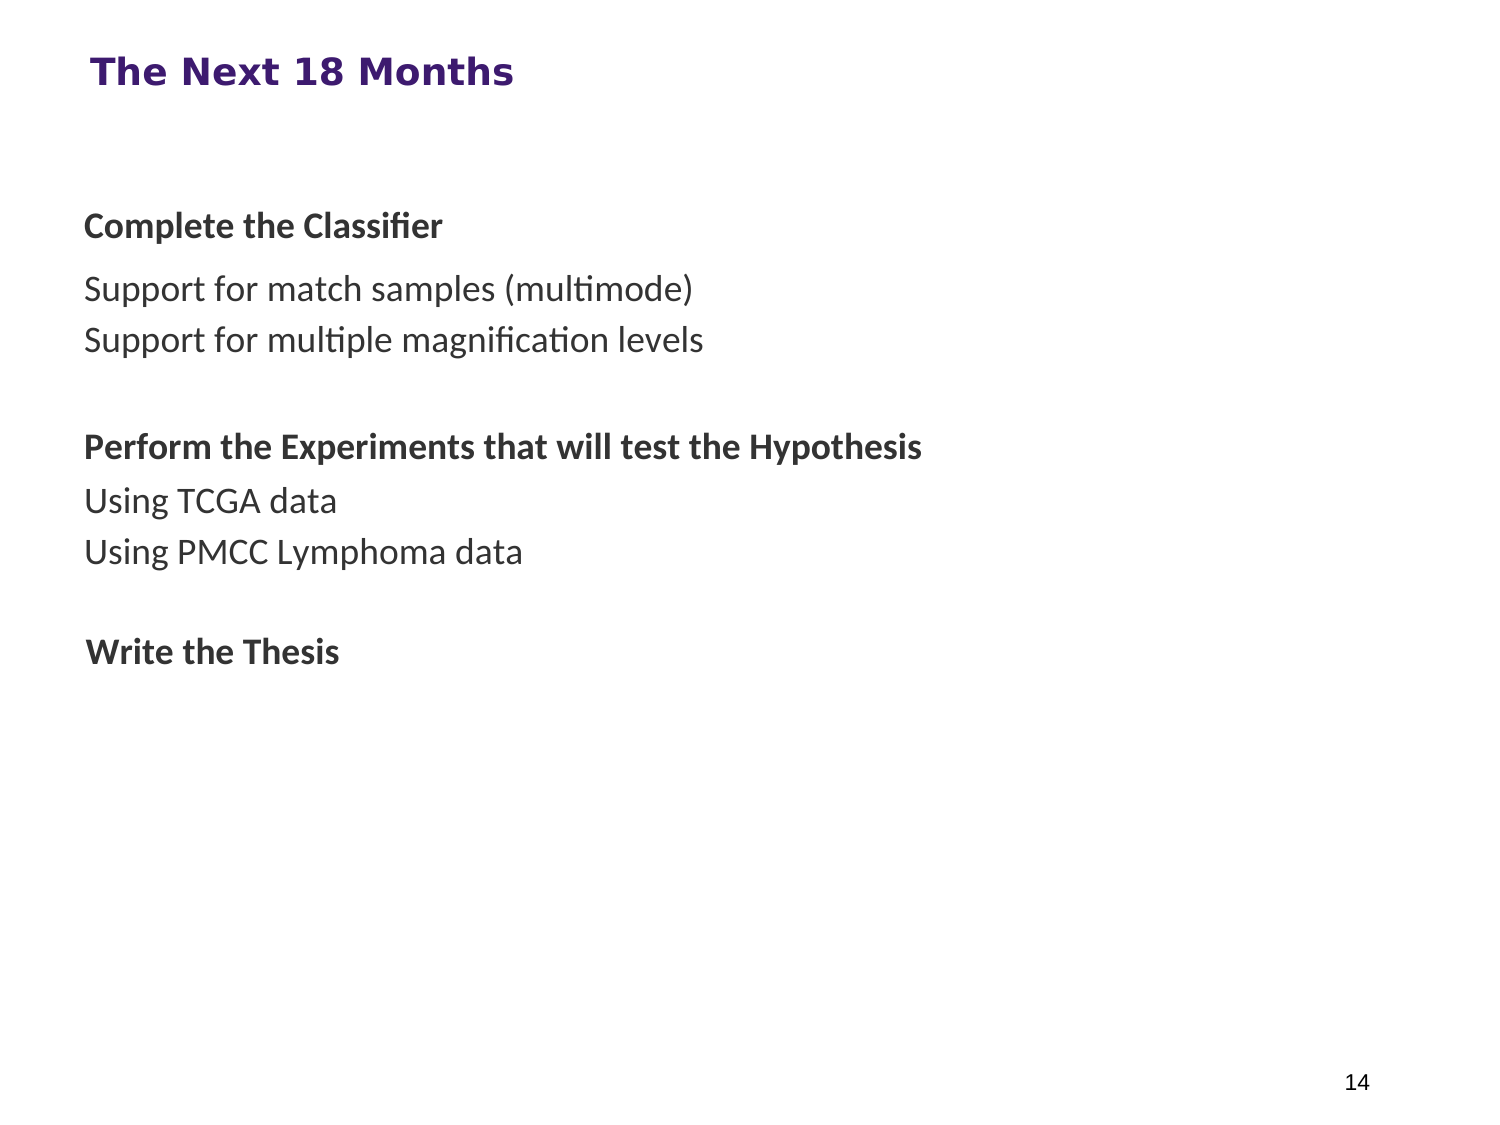

The Next 18 Months
Complete the Classifier
Support for match samples (multimode)
Support for multiple magnification levels
Perform the Experiments that will test the Hypothesis
Using TCGA data
Using PMCC Lymphoma data
Write the Thesis